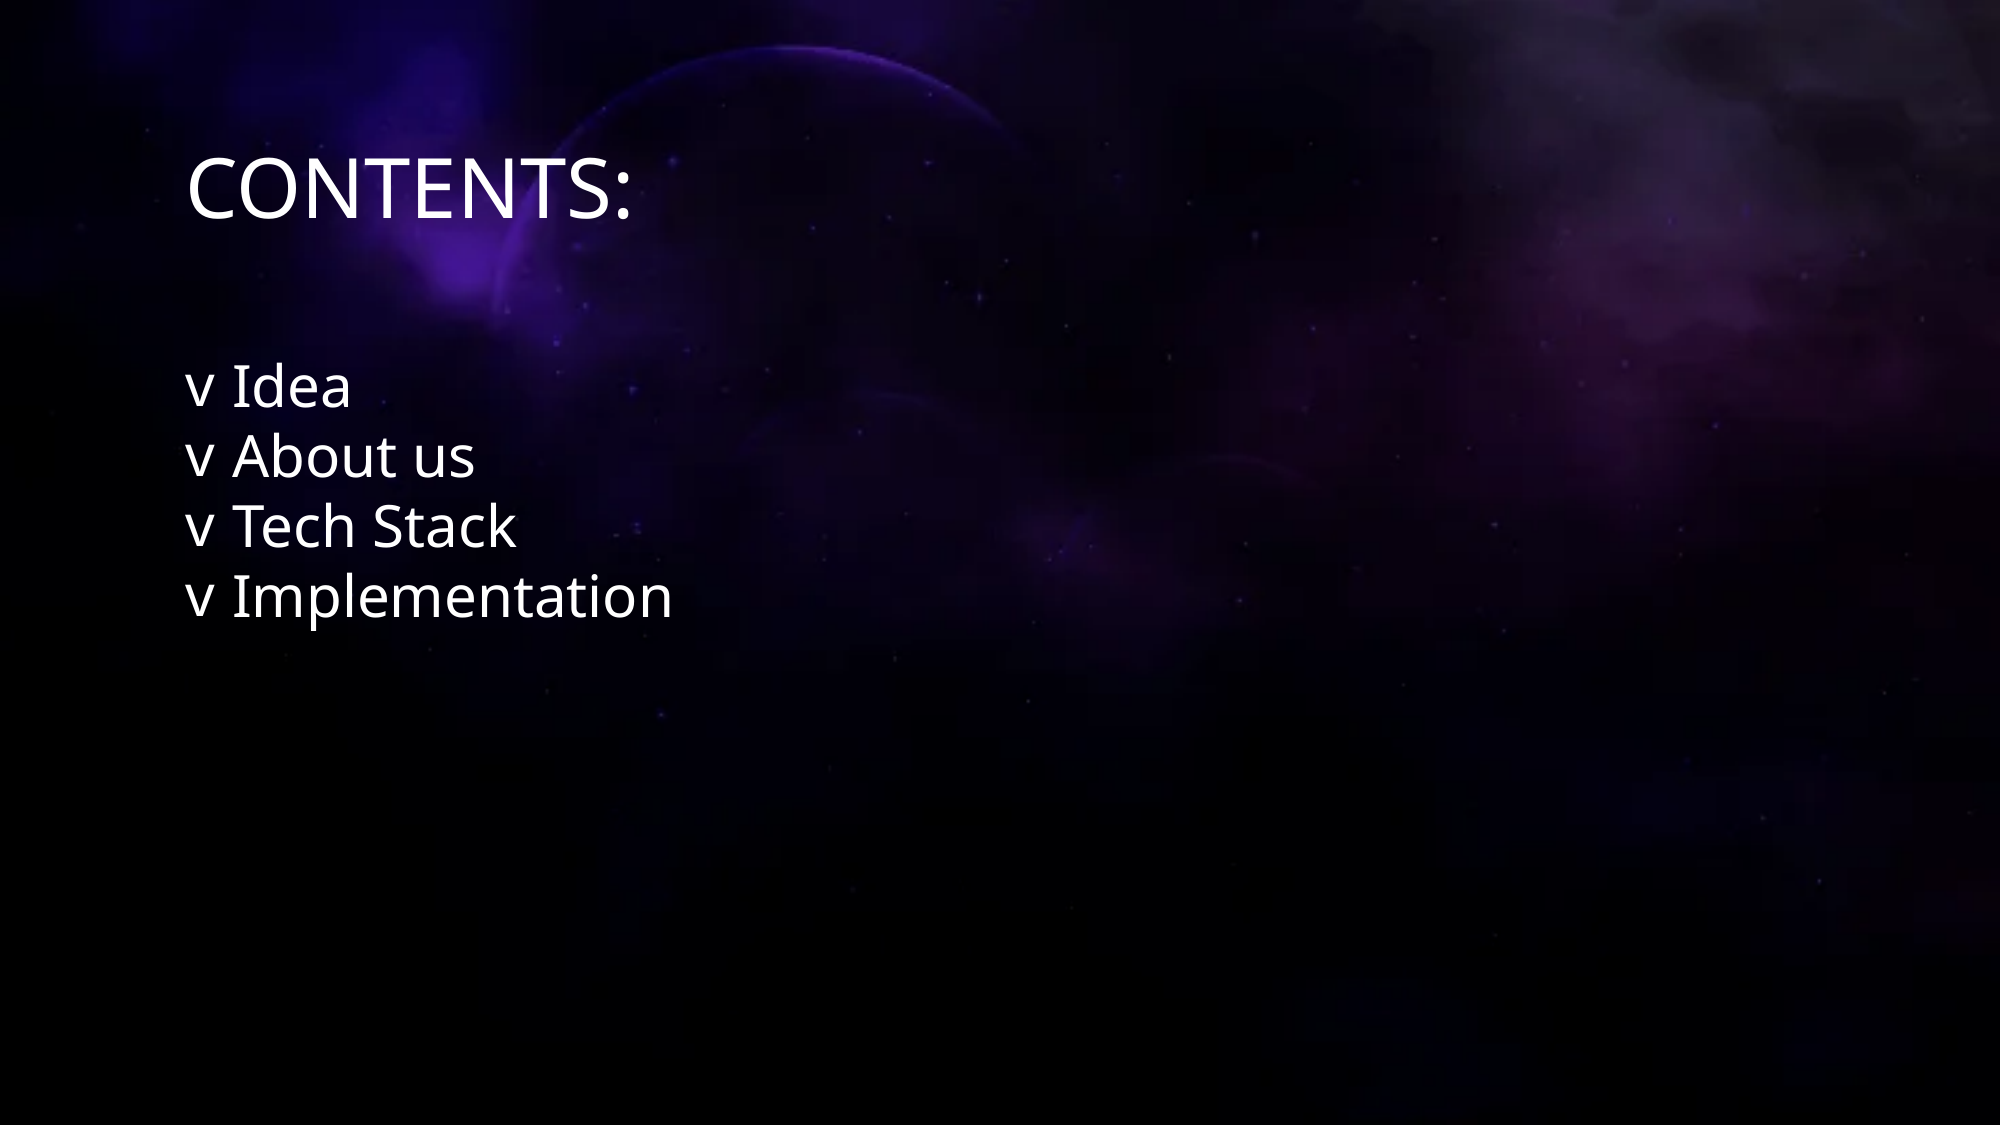

CONTENTS:
Idea
About us
Tech Stack
Implementation